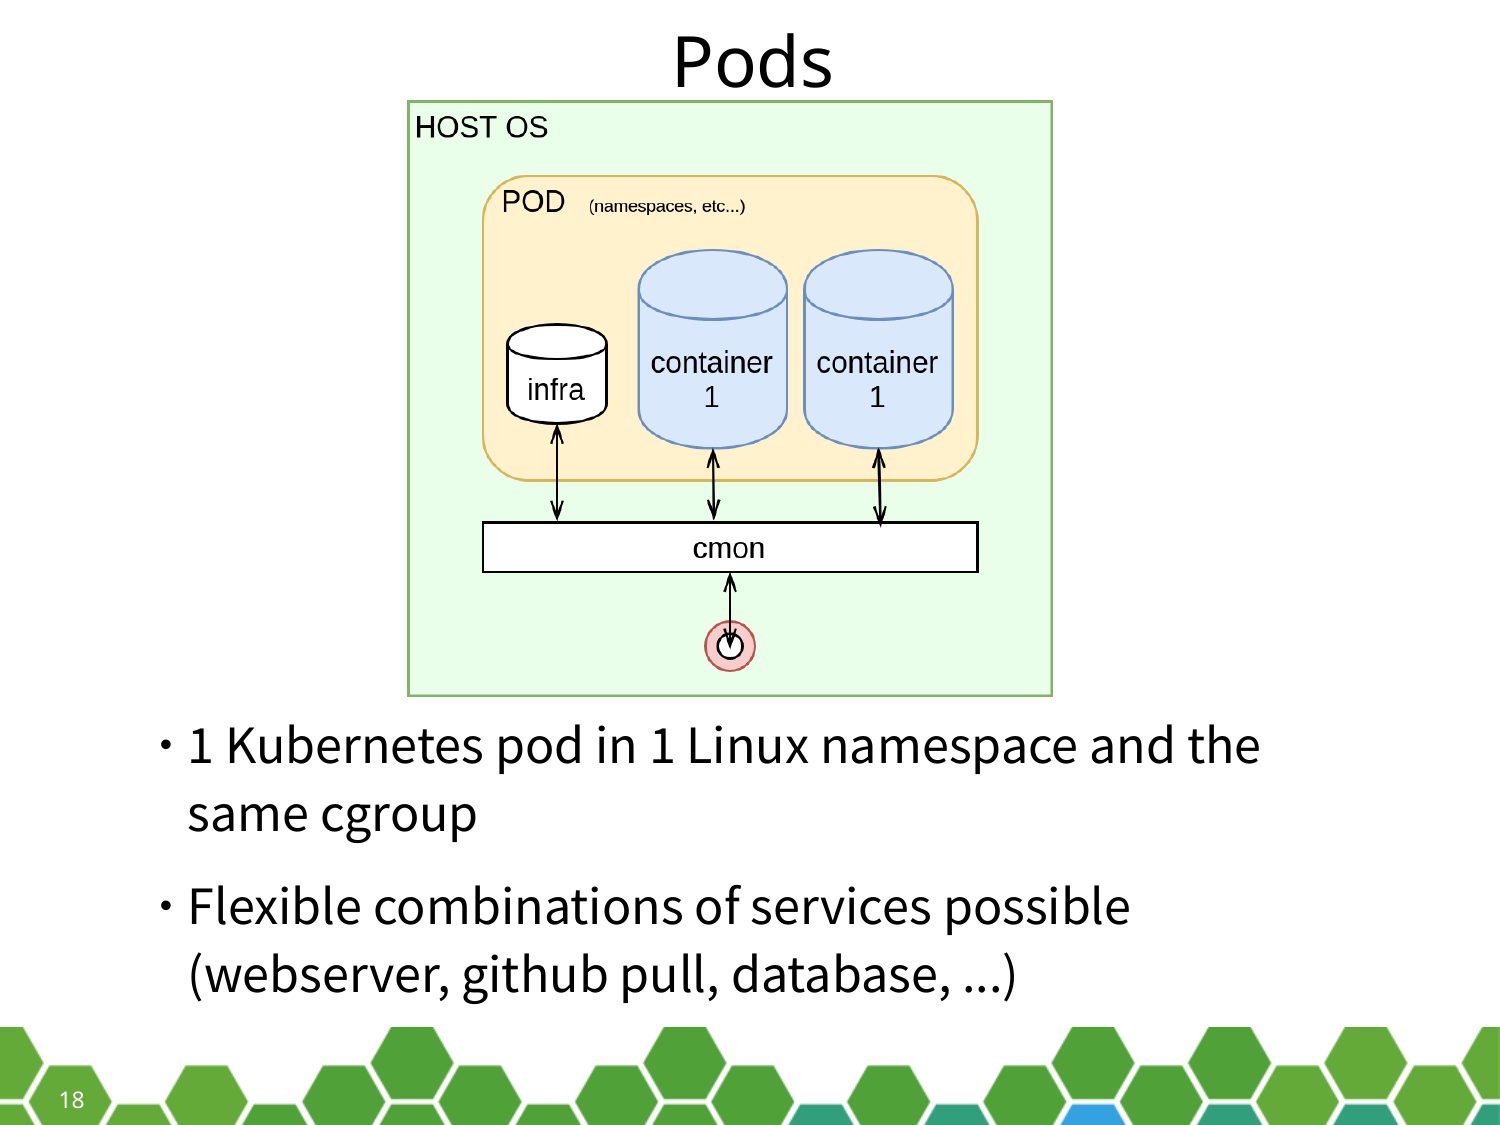

# Pods
1 Kubernetes pod in 1 Linux namespace and the same cgroup
Flexible combinations of services possible (webserver, github pull, database, ...)